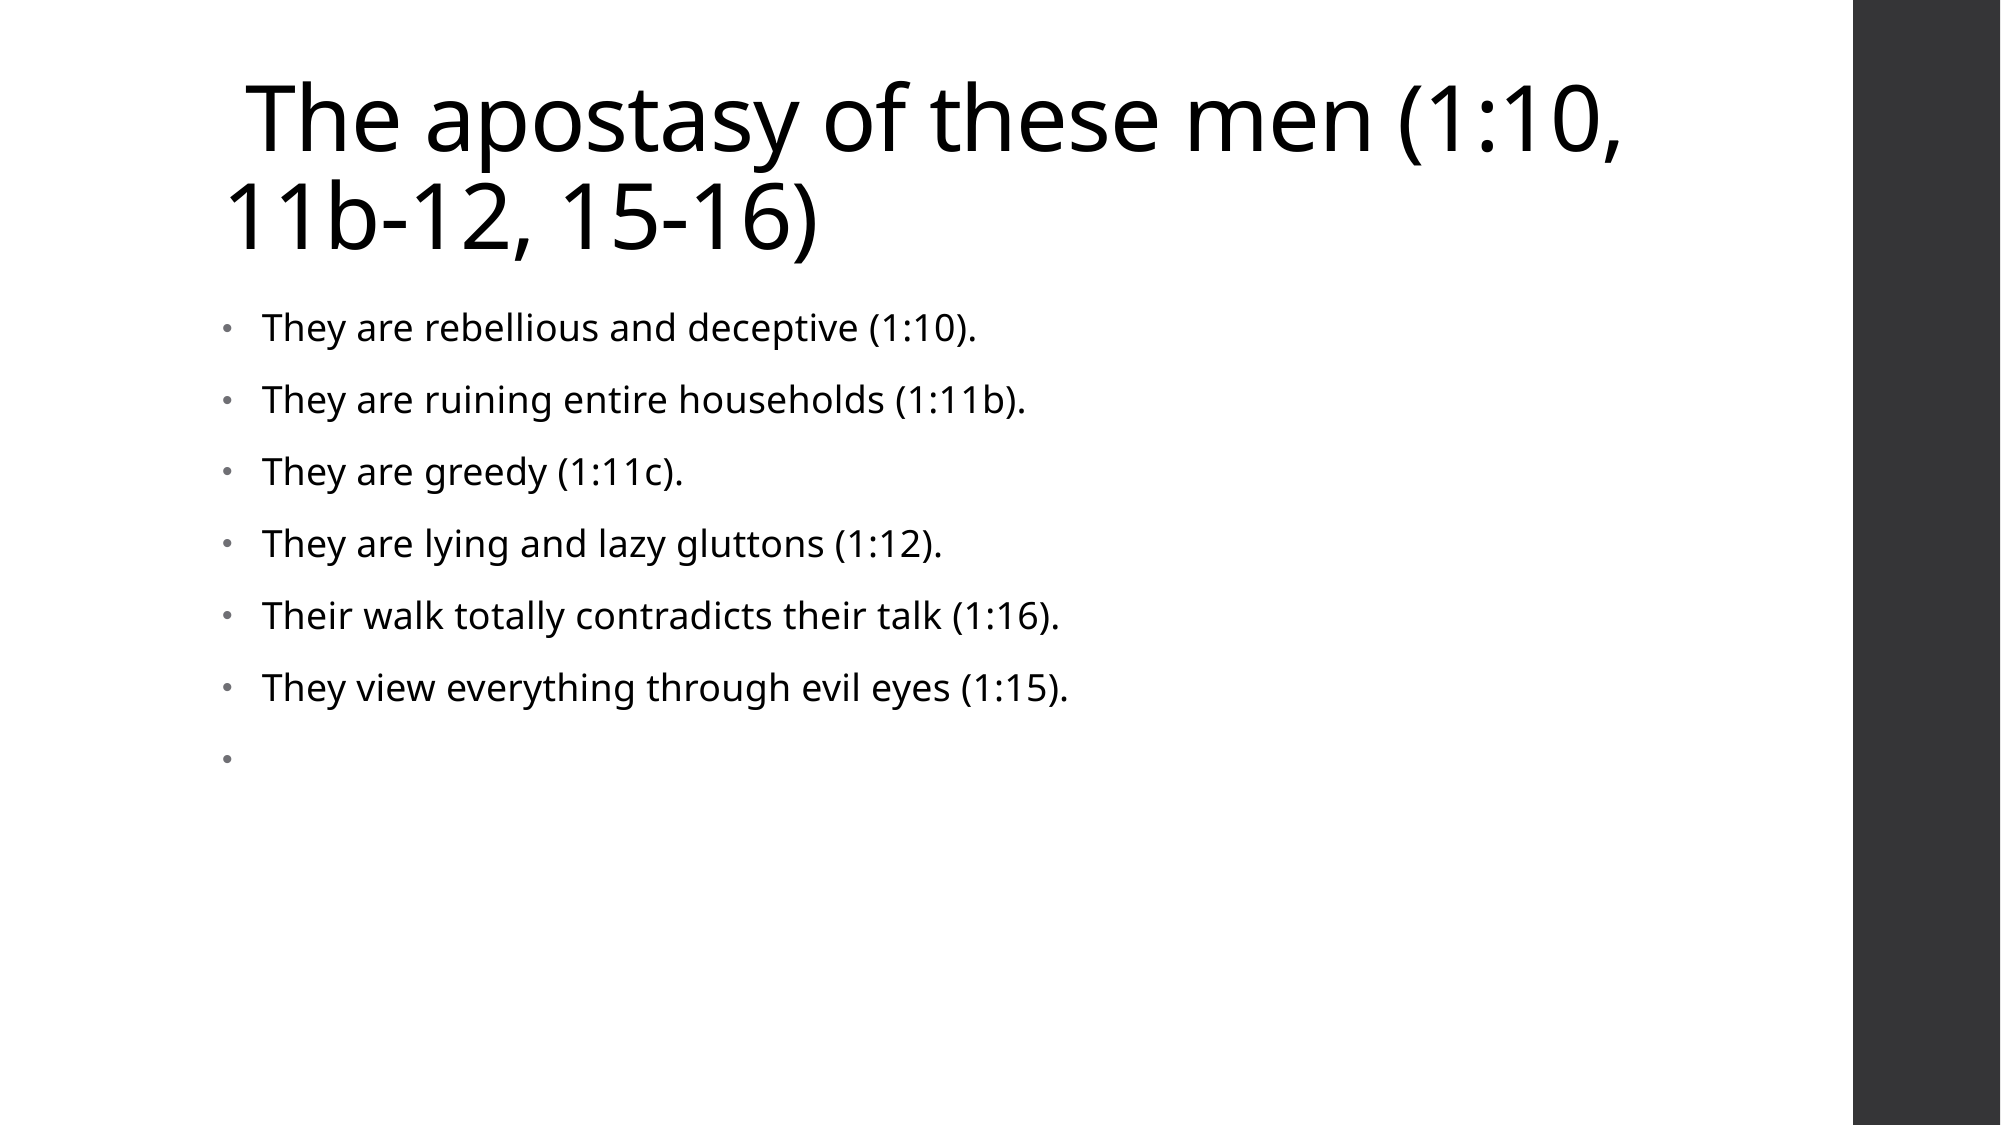

# The apostasy of these men (1:10, 11b-12, 15-16)
 They are rebellious and deceptive (1:10).
 They are ruining entire households (1:11b).
 They are greedy (1:11c).
 They are lying and lazy gluttons (1:12).
 Their walk totally contradicts their talk (1:16).
 They view everything through evil eyes (1:15).